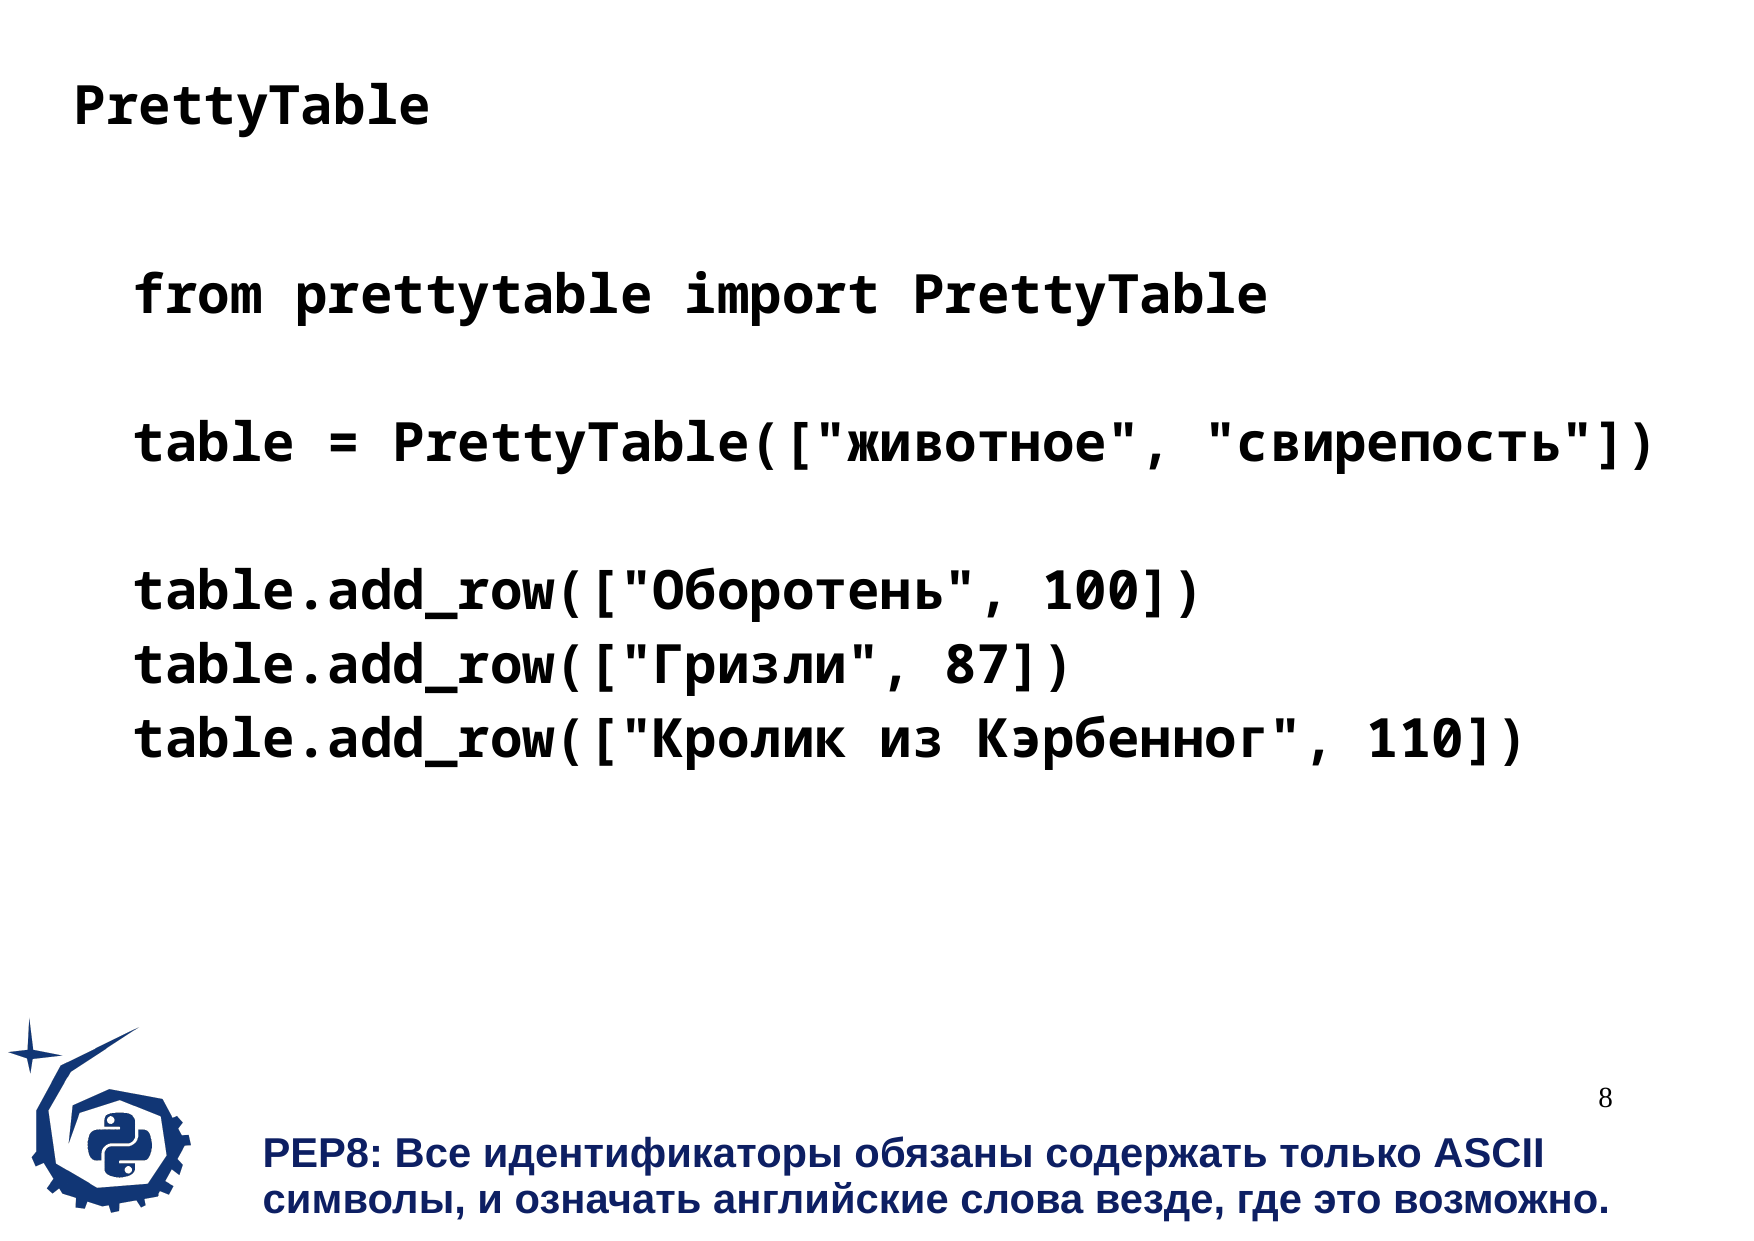

PrettyTable
from prettytable import PrettyTable
table = PrettyTable(["животное", "свирепость"])
table.add_row(["Оборотень", 100])
table.add_row(["Гризли", 87])
table.add_row(["Кролик из Кэрбенног", 110])
8
PEP8: Все идентификаторы обязаны содержать только ASCII символы, и означать английские слова везде, где это возможно.